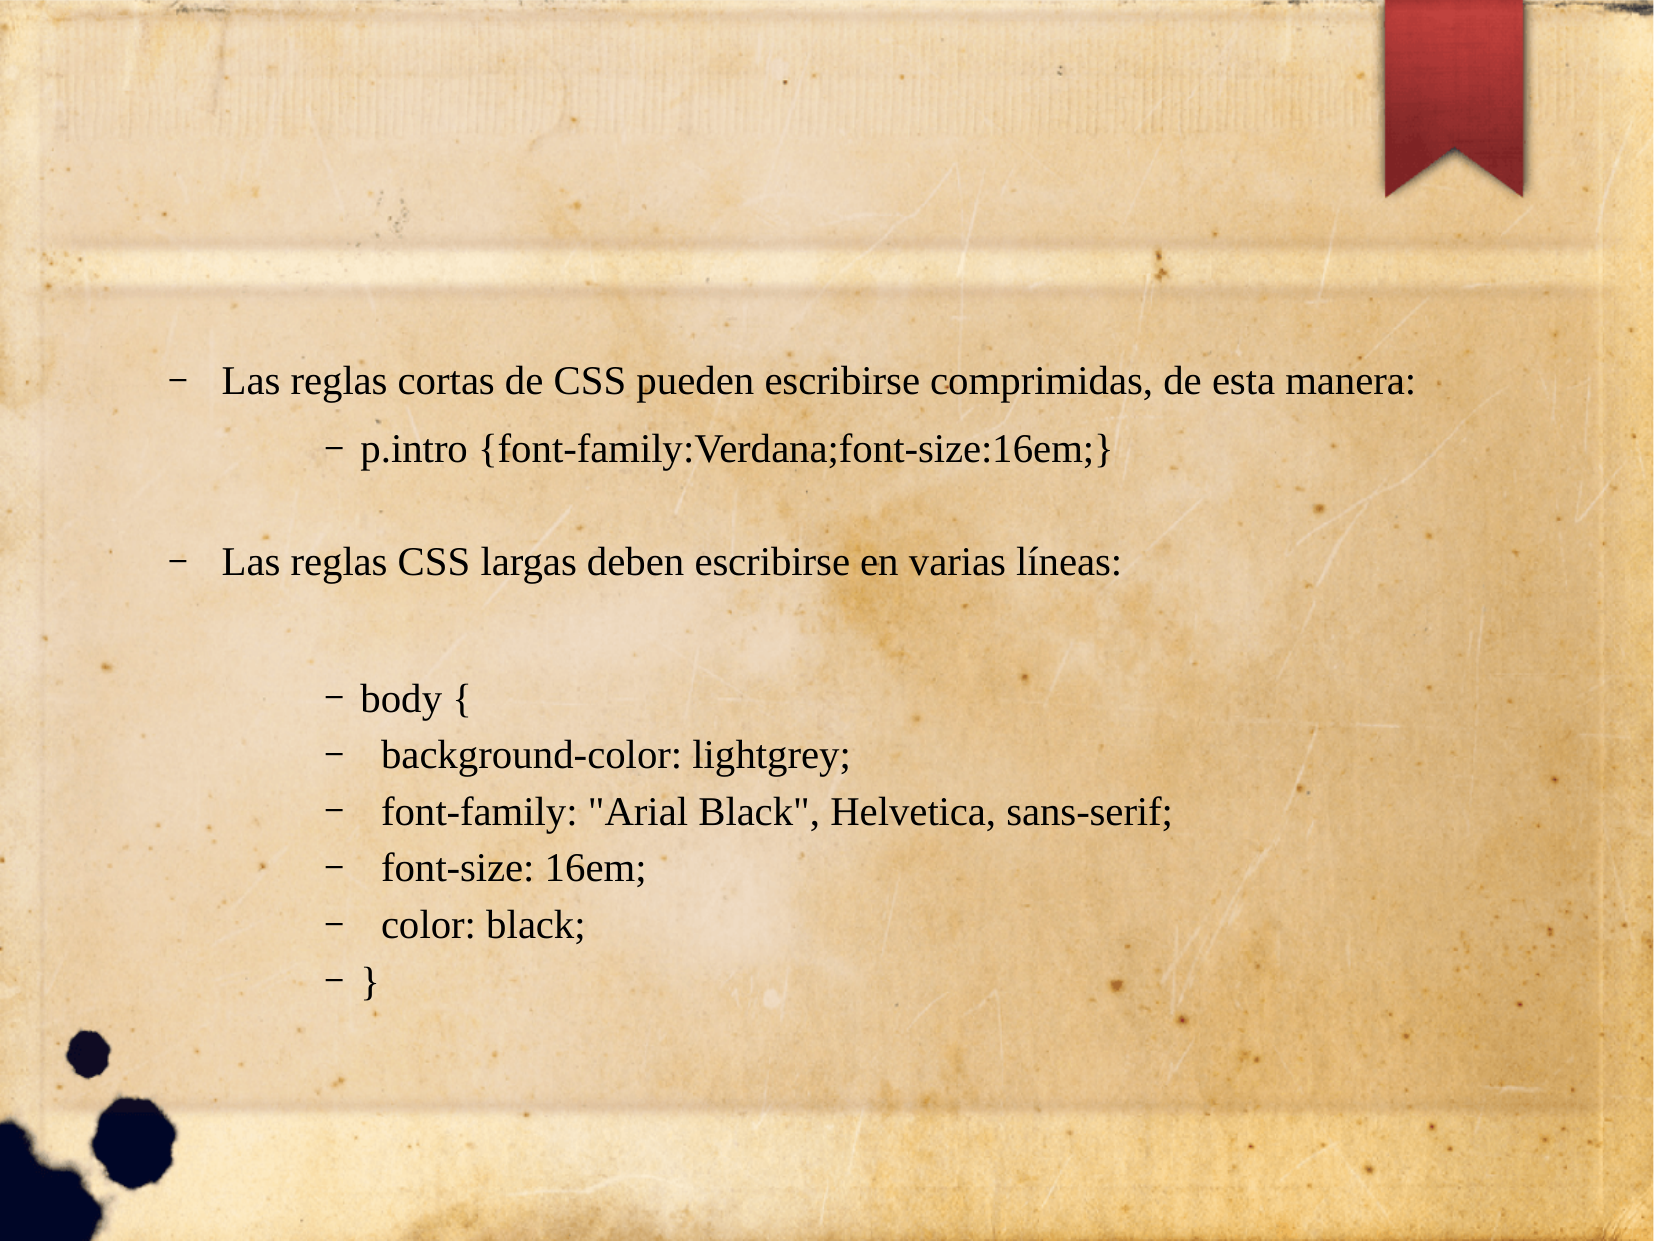

#
Las reglas cortas de CSS pueden escribirse comprimidas, de esta manera:
p.intro {font-family:Verdana;font-size:16em;}
Las reglas CSS largas deben escribirse en varias líneas:
body {
 background-color: lightgrey;
 font-family: "Arial Black", Helvetica, sans-serif;
 font-size: 16em;
 color: black;
}